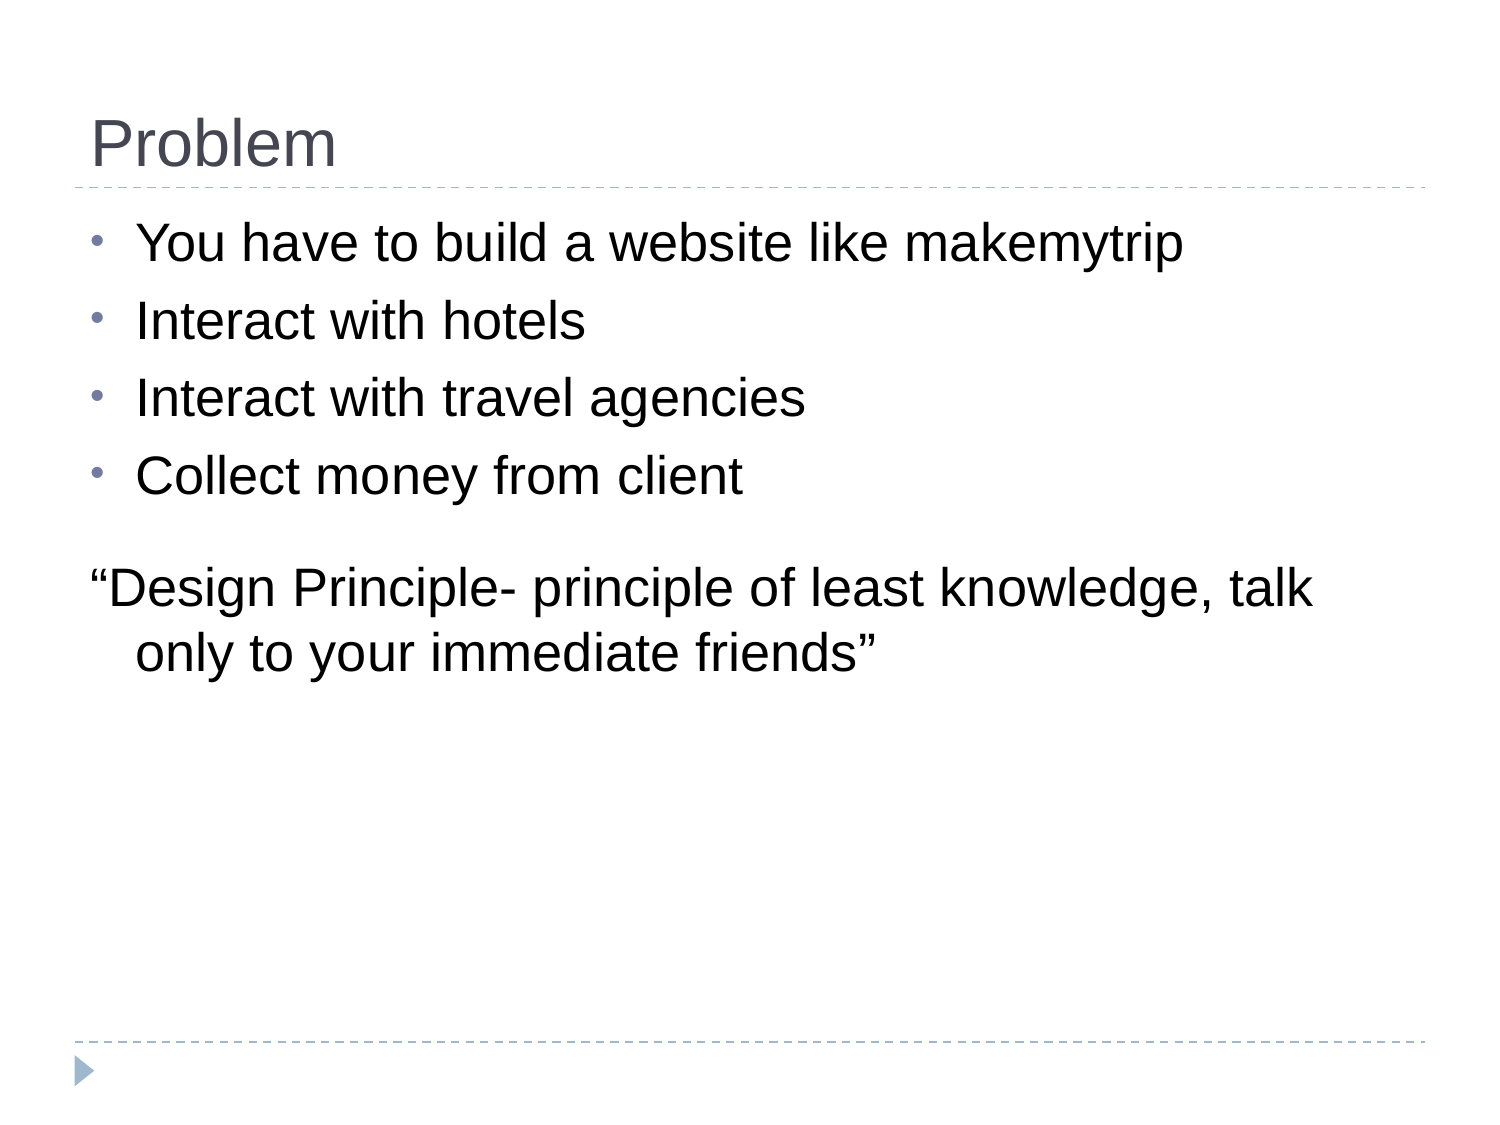

# Problem
You have to build a website like makemytrip
Interact with hotels
Interact with travel agencies
Collect money from client
“Design Principle- principle of least knowledge, talk only to your immediate friends”